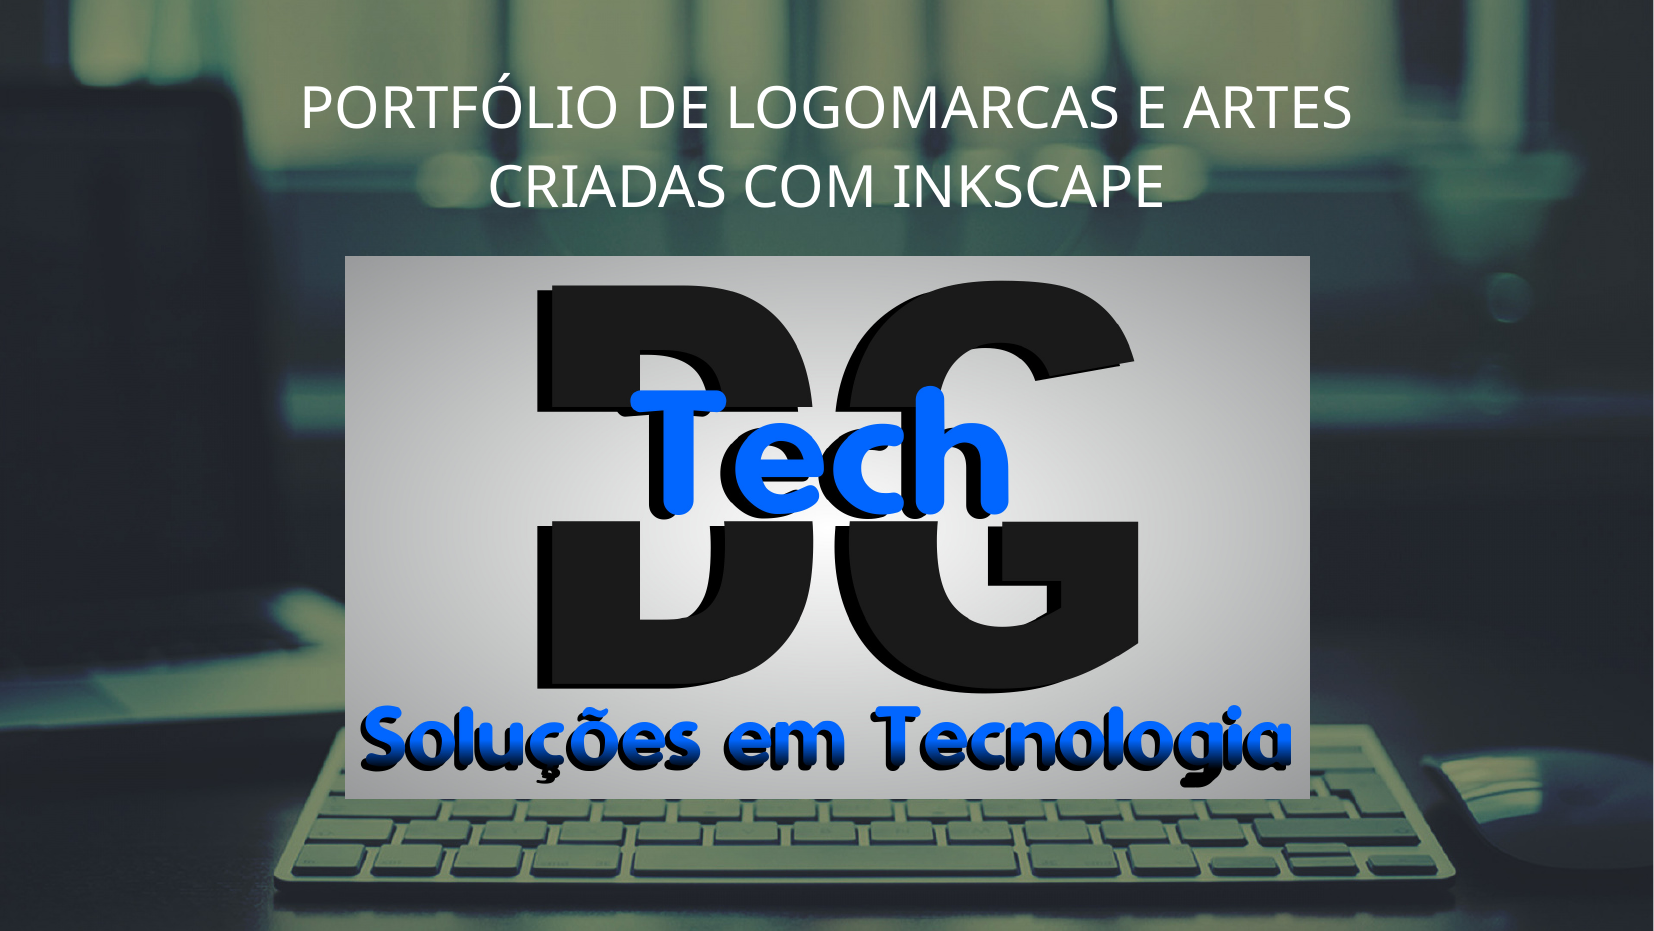

PORTFÓLIO DE LOGOMARCAS E ARTES CRIADAS COM INKSCAPE